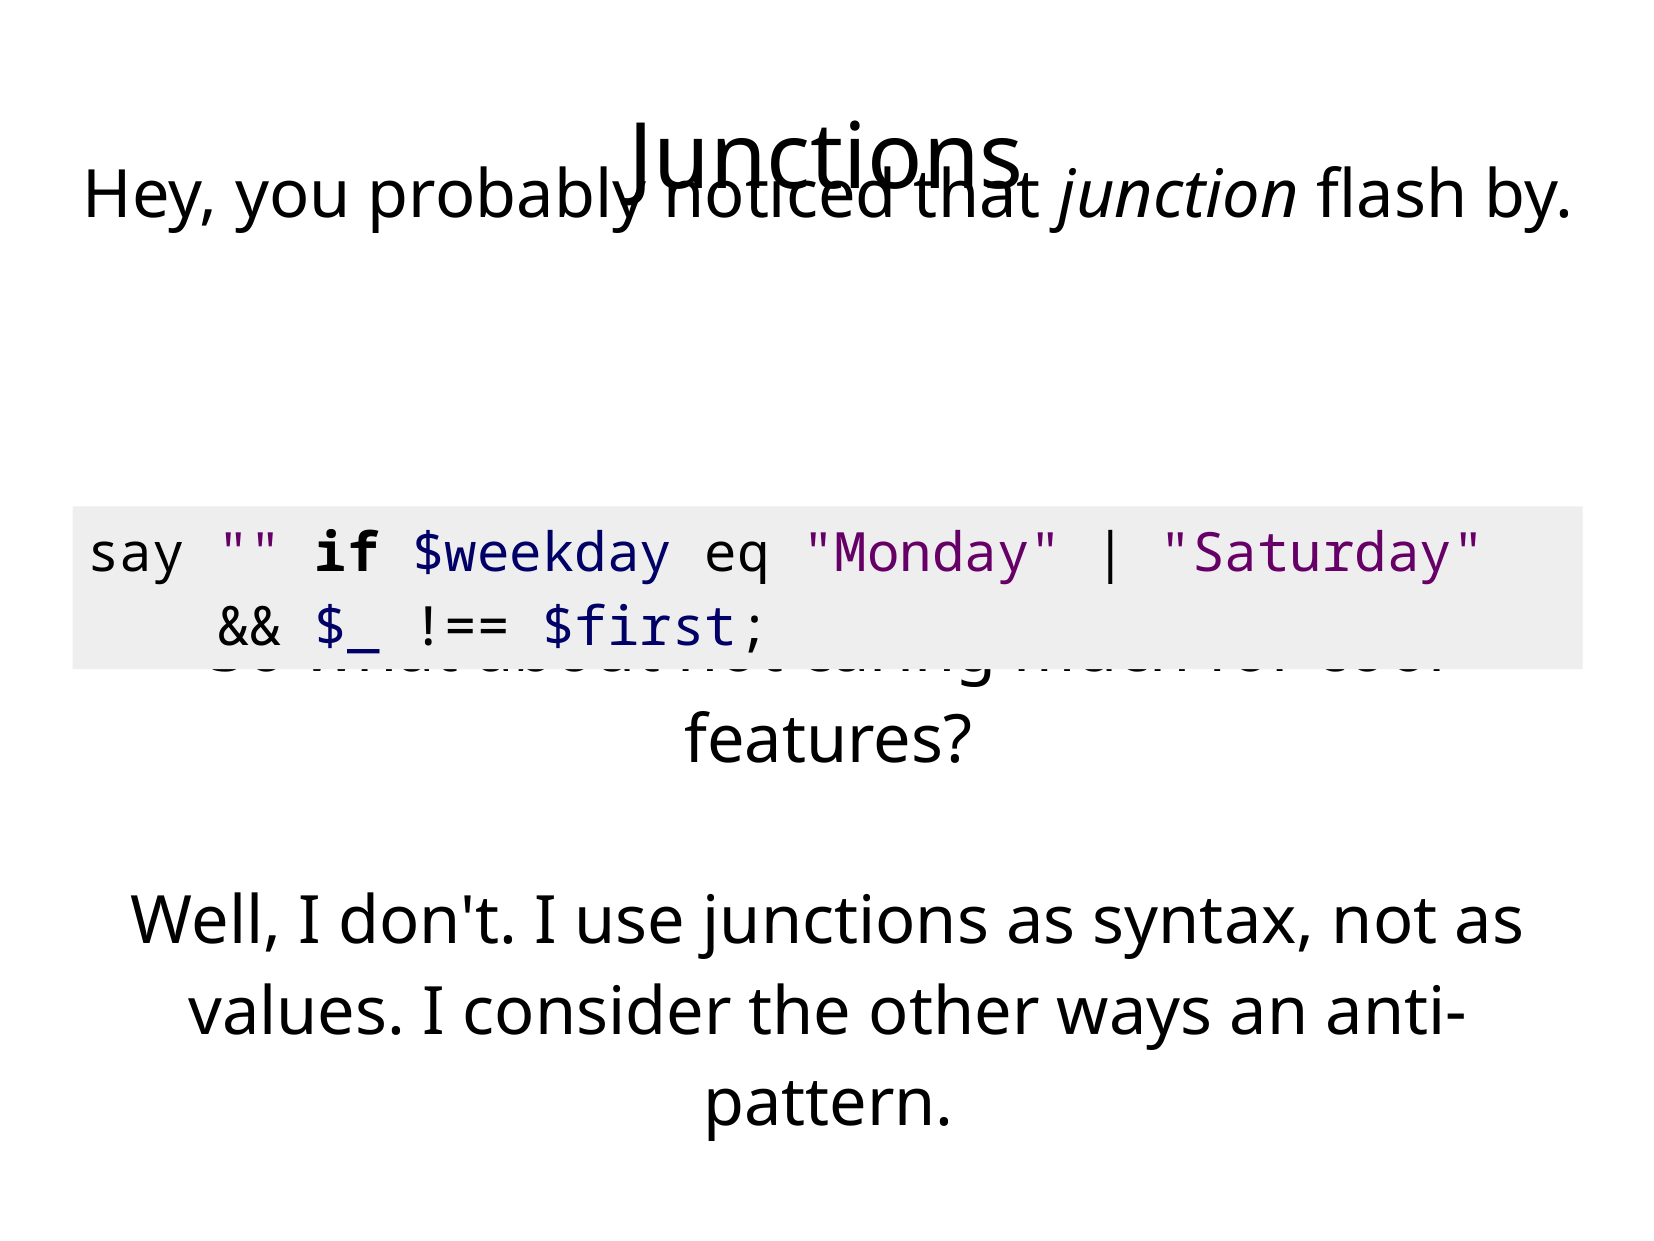

# Junctions
Hey, you probably noticed that junction flash by.
So what about not caring much for cool features?
Well, I don't. I use junctions as syntax, not as values. I consider the other ways an anti-pattern.
YMMV.
say "" if $weekday eq "Monday" | "Saturday"
 && $_ !== $first;